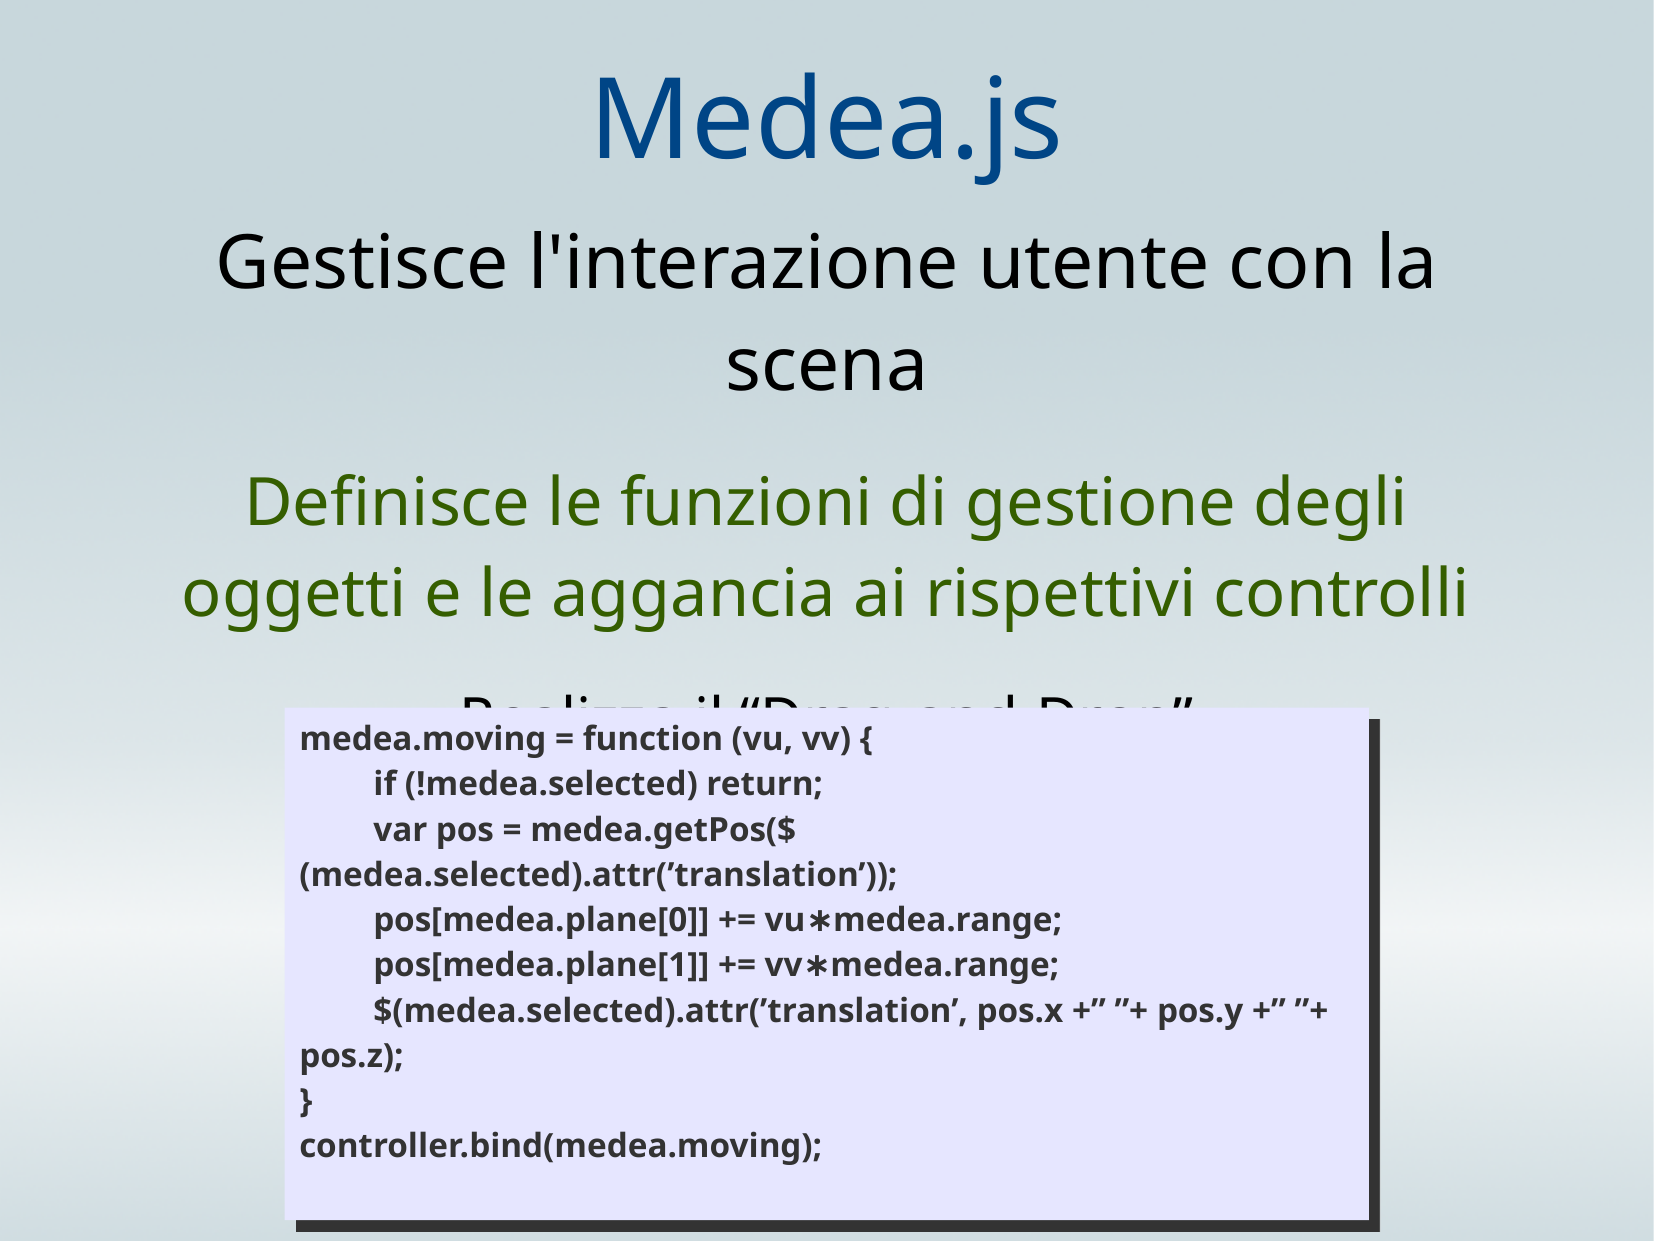

Medea.js
Gestisce l'interazione utente con la scena
Definisce le funzioni di gestione degli oggetti e le aggancia ai rispettivi controlli
Realizza il “Drag-and-Drop”
medea.moving = function (vu, vv) {
	if (!medea.selected) return;
	var pos = medea.getPos($(medea.selected).attr(’translation’));
	pos[medea.plane[0]] += vu∗medea.range;
	pos[medea.plane[1]] += vv∗medea.range;
	$(medea.selected).attr(’translation’, pos.x +” ”+ pos.y +” ”+ pos.z);
}
controller.bind(medea.moving);